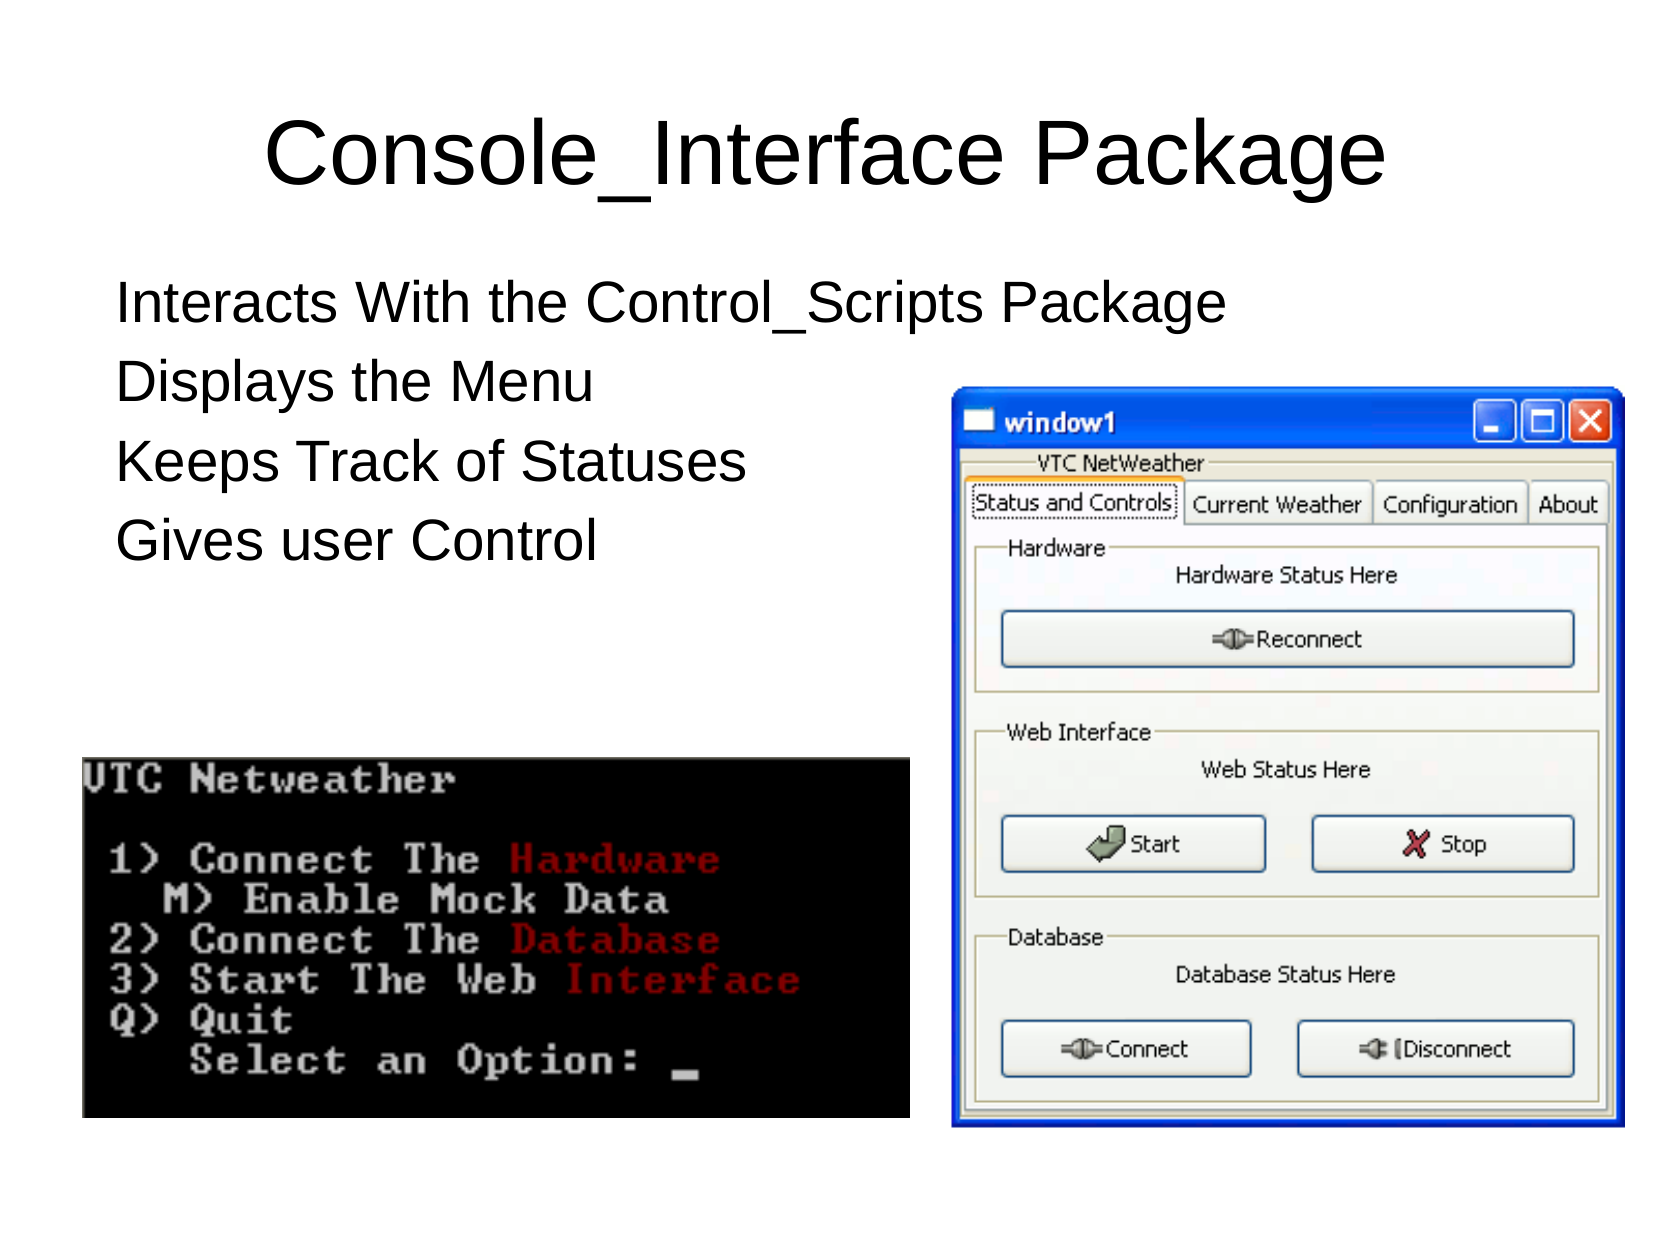

# Console_Interface Package
Interacts With the Control_Scripts Package
Displays the Menu
Keeps Track of Statuses
Gives user Control